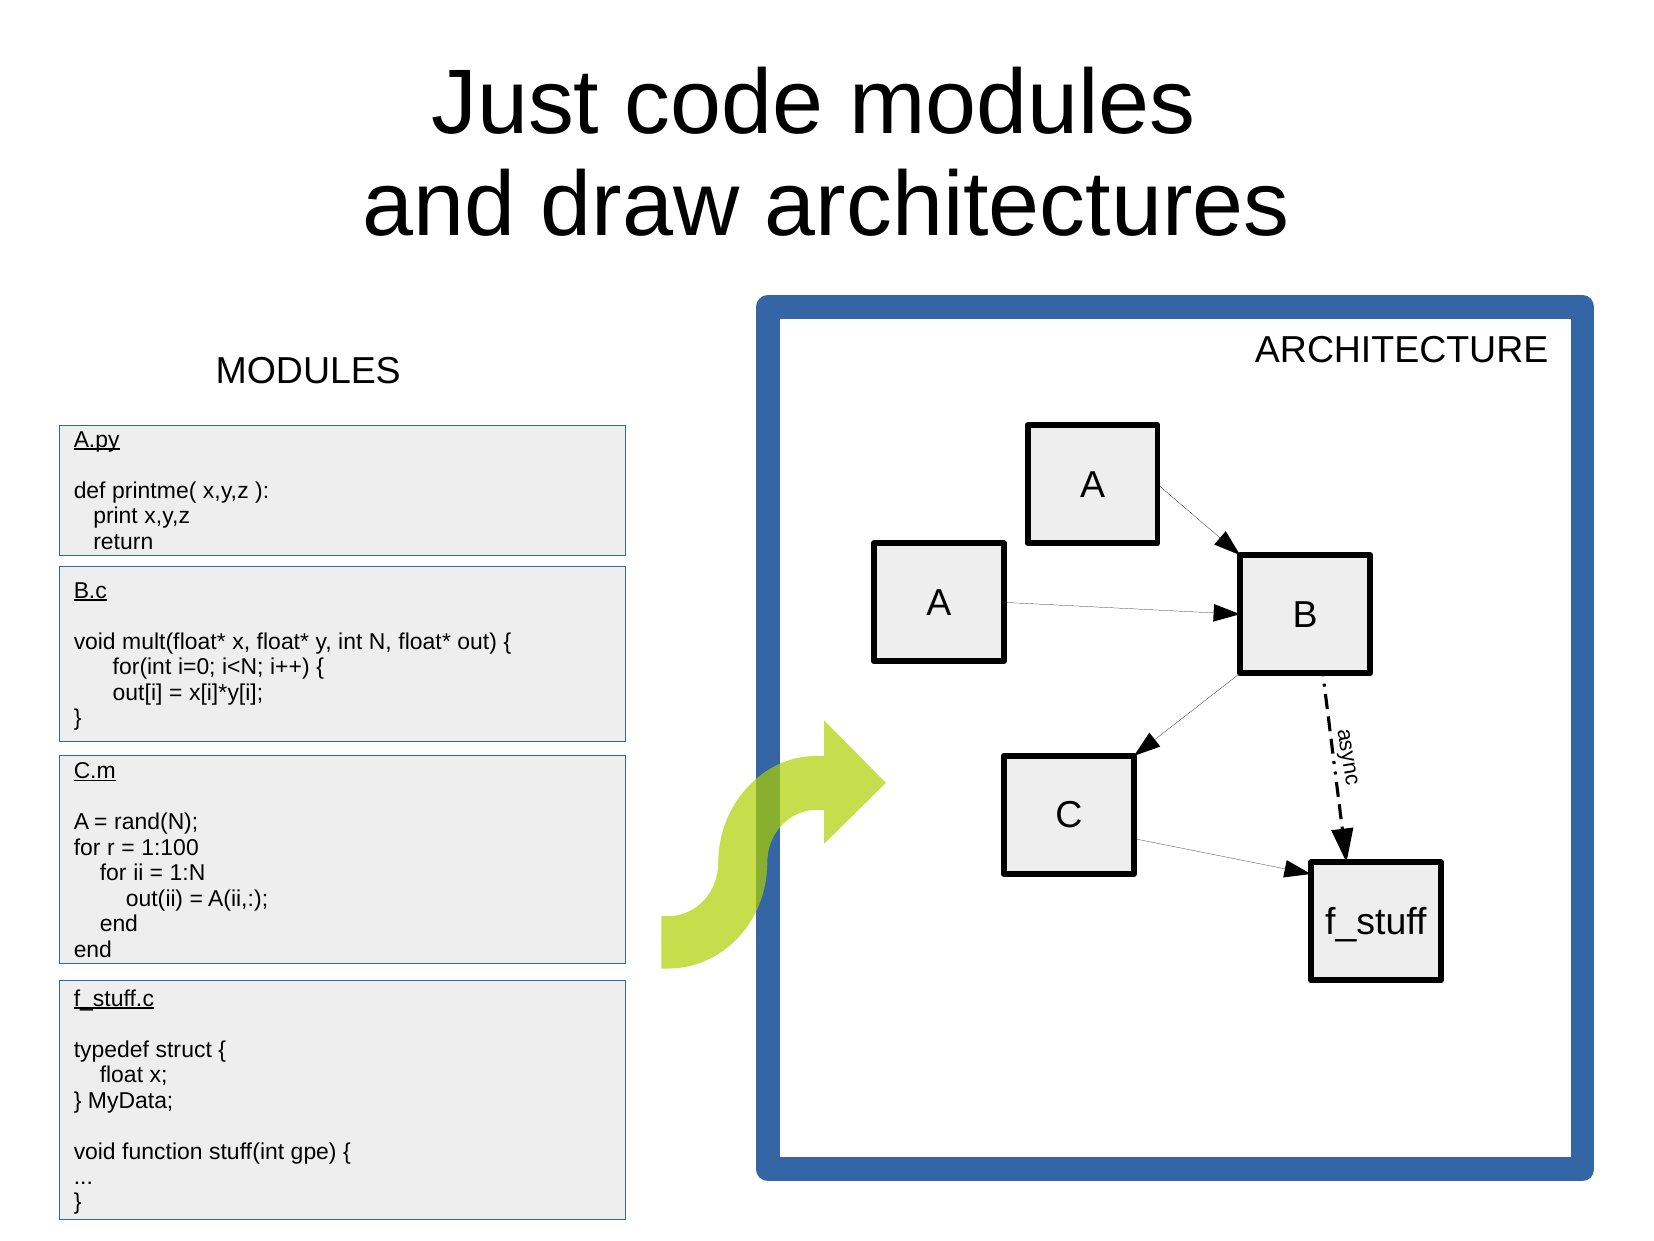

# Just code modules and draw architectures
ARCHITECTURE
MODULES
A.py
def printme( x,y,z ):
 print x,y,z
 return
A
A
B
B.c
void mult(float* x, float* y, int N, float* out) {
 for(int i=0; i<N; i++) {
 out[i] = x[i]*y[i];
}
async
C.m
A = rand(N);
for r = 1:100
 for ii = 1:N
 out(ii) = A(ii,:);
 end
end
C
f_stuff
f_stuff.c
typedef struct {
 float x;
} MyData;
void function stuff(int gpe) {
...
}